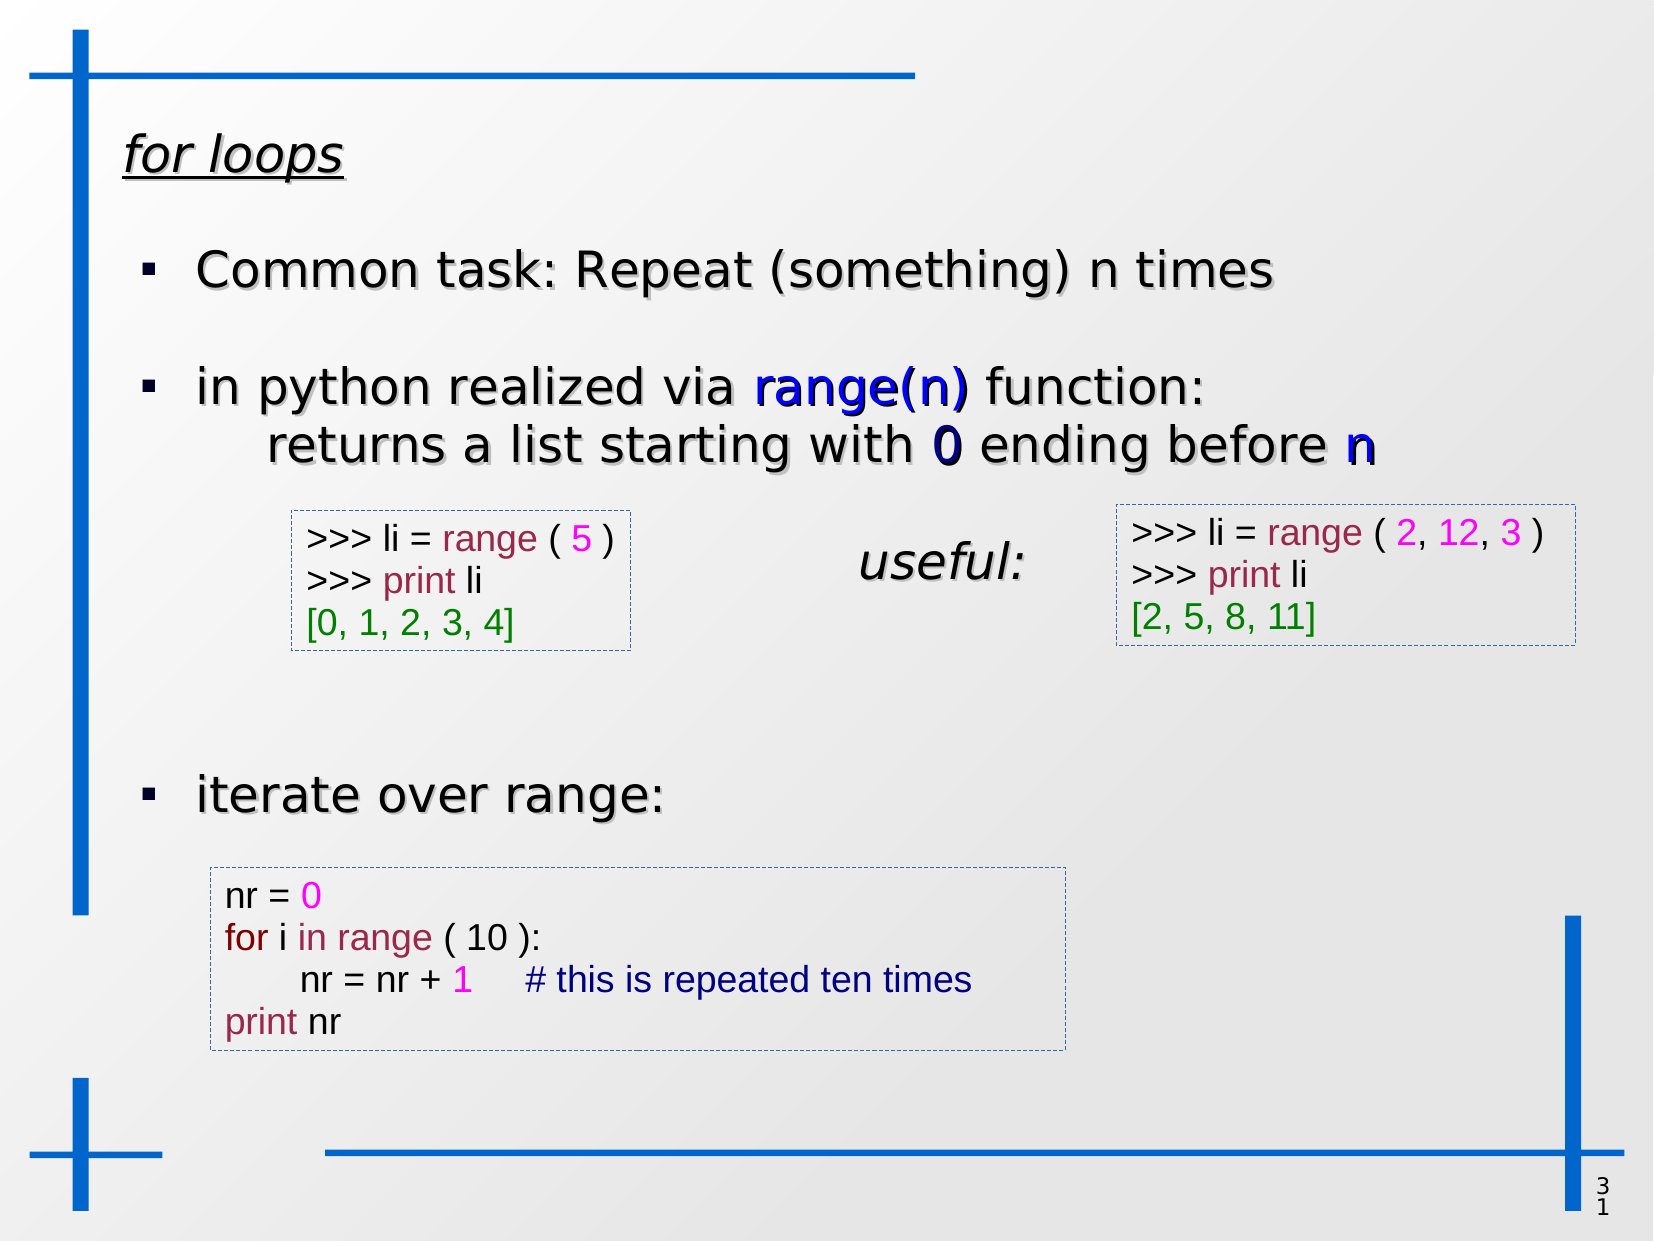

# for loops
Common task: Repeat (something) n times
in python realized via range(n) function:
returns a list starting with 0 ending before n
 useful:
iterate over range:
>>> li = range ( 2, 12, 3 )
>>> print li
[2, 5, 8, 11]
>>> li = range ( 5 )
>>> print li
[0, 1, 2, 3, 4]
nr = 0
for i in range ( 10 ):
 	nr = nr + 1 # this is repeated ten times
print nr